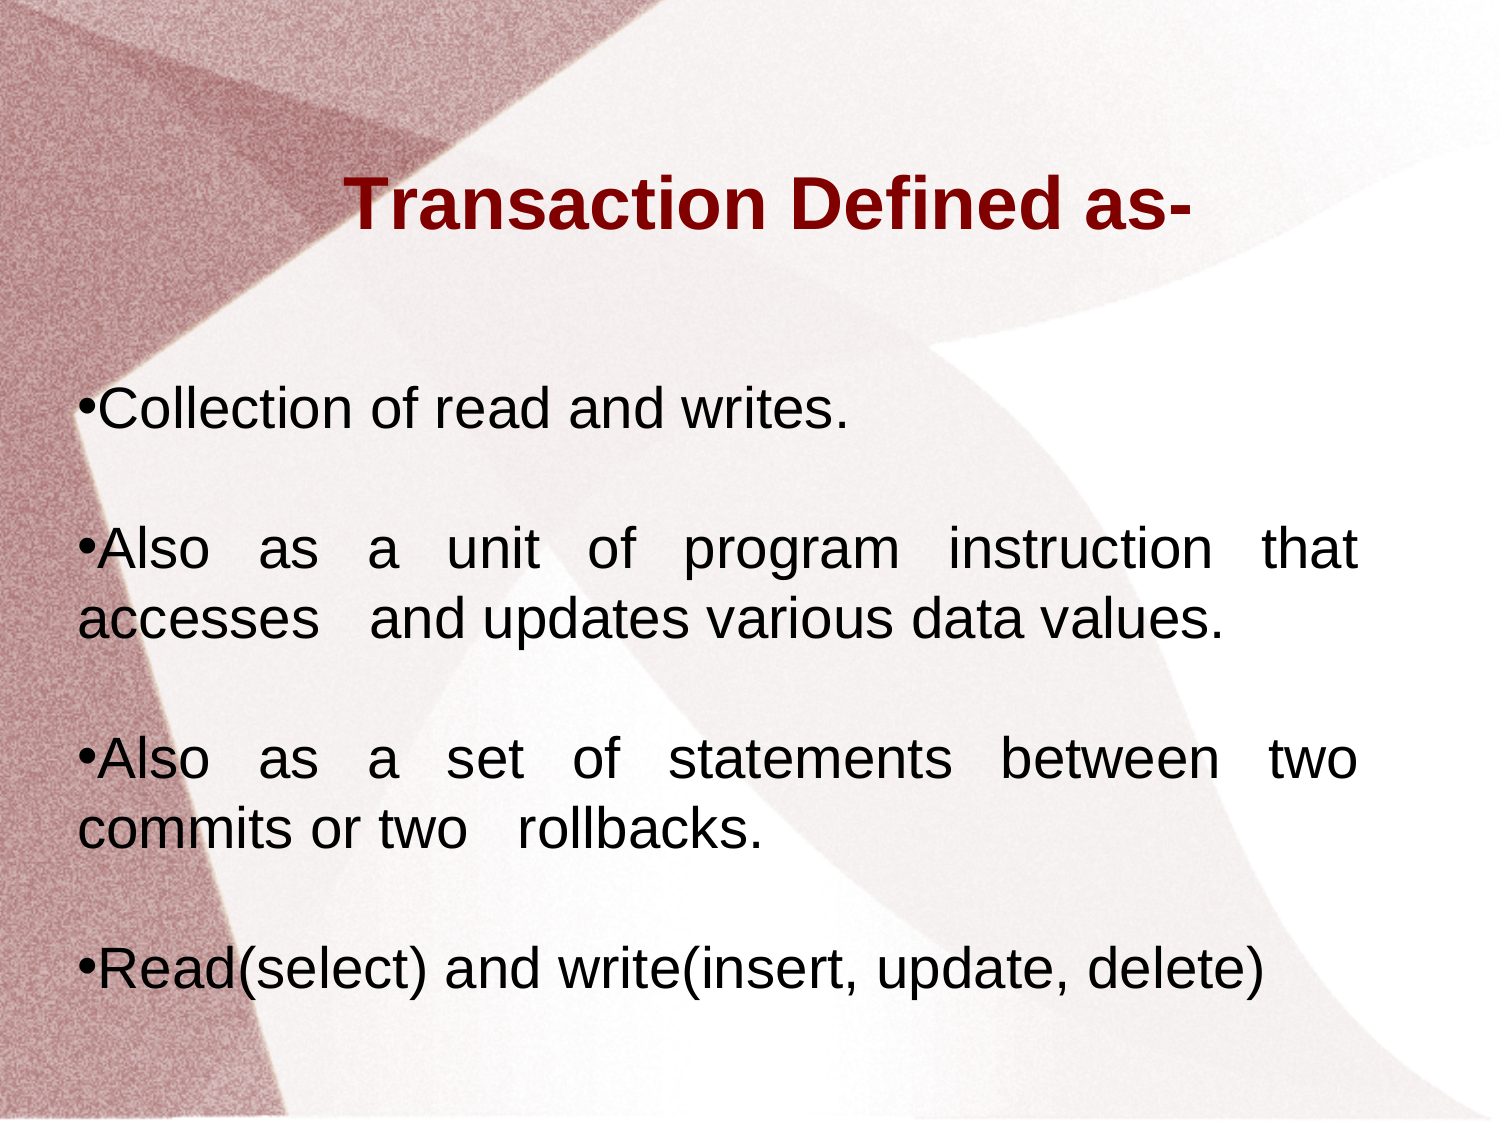

Transaction Defined as-
Collection of read and writes.
Also as a unit of program instruction that accesses and updates various data values.
Also as a set of statements between two commits or two rollbacks.
Read(select) and write(insert, update, delete)